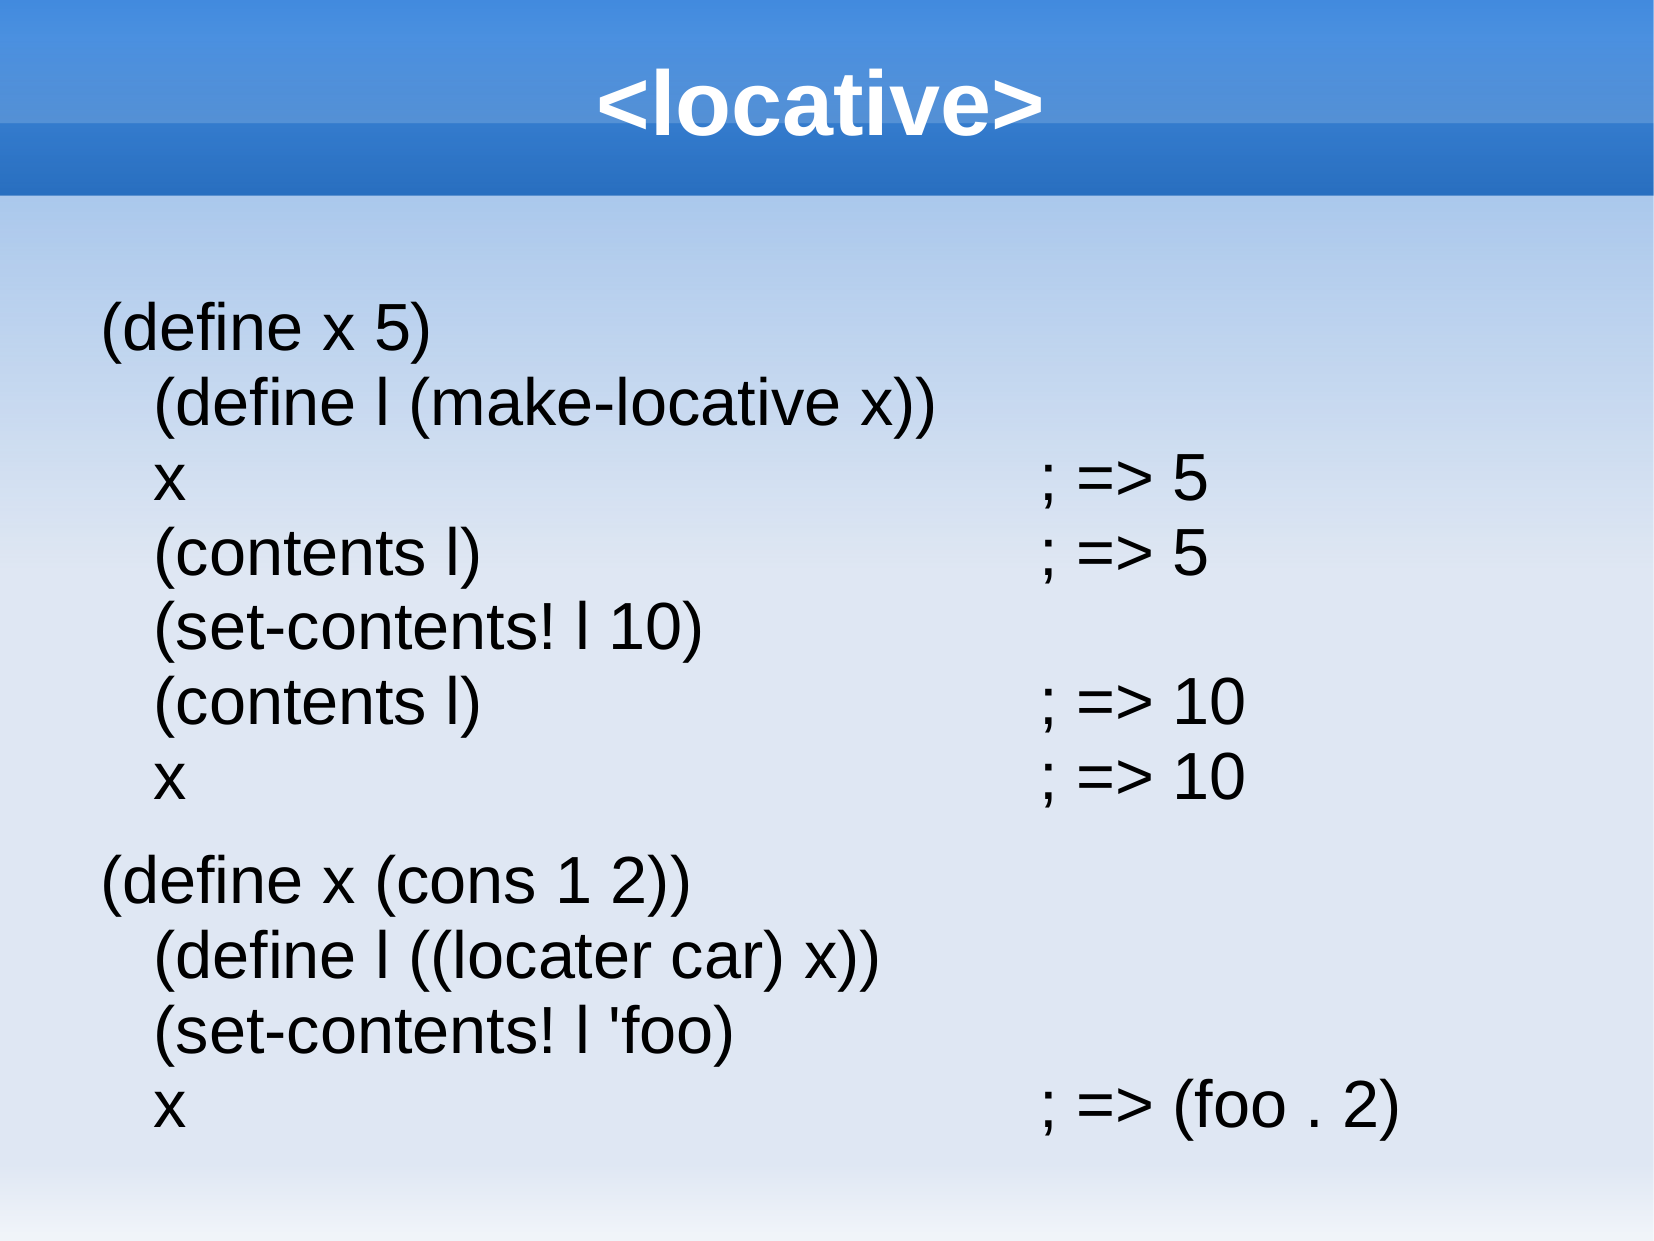

# <locative>
(define x 5)
(define l (make-locative x))
x												; => 5
(contents l) 								; => 5
(set-contents! l 10)
(contents l) 								; => 10
x 												; => 10
(define x (cons 1 2))
(define l ((locater car) x))
(set-contents! l 'foo)
x												; => (foo . 2)